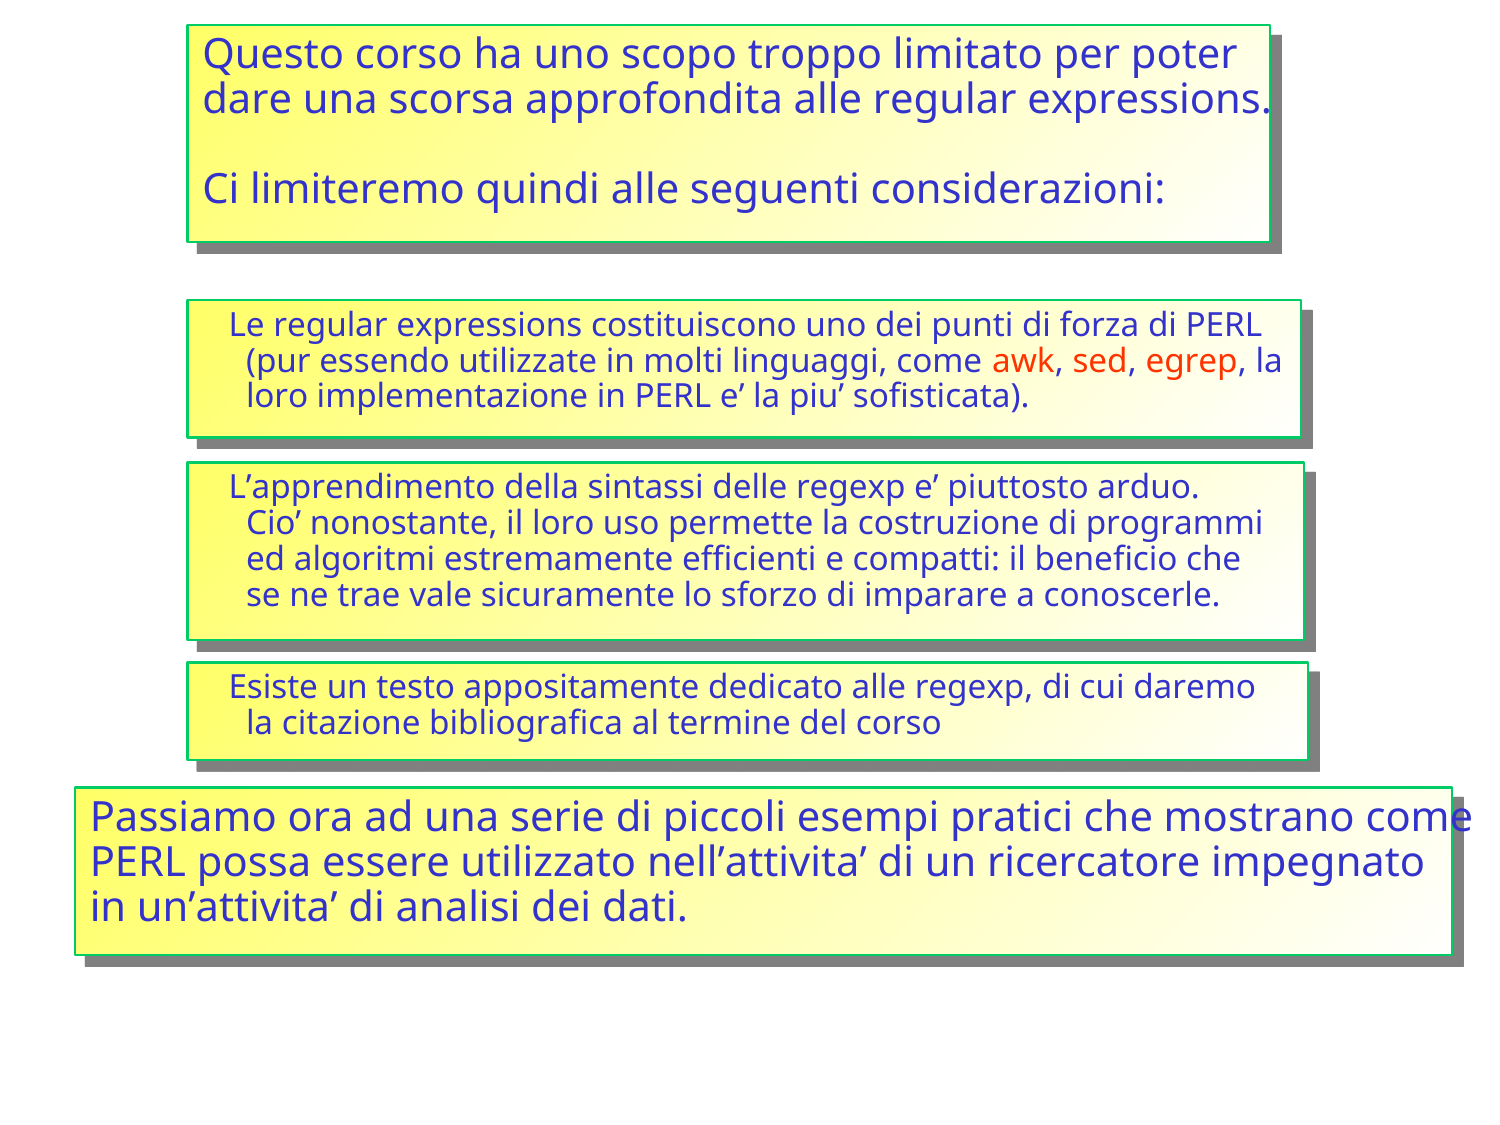

Questo corso ha uno scopo troppo limitato per poter
dare una scorsa approfondita alle regular expressions.
Ci limiteremo quindi alle seguenti considerazioni:
 Le regular expressions costituiscono uno dei punti di forza di PERL
 (pur essendo utilizzate in molti linguaggi, come awk, sed, egrep, la
 loro implementazione in PERL e’ la piu’ sofisticata).
 L’apprendimento della sintassi delle regexp e’ piuttosto arduo.
 Cio’ nonostante, il loro uso permette la costruzione di programmi
 ed algoritmi estremamente efficienti e compatti: il beneficio che
 se ne trae vale sicuramente lo sforzo di imparare a conoscerle.
 Esiste un testo appositamente dedicato alle regexp, di cui daremo
 la citazione bibliografica al termine del corso
Passiamo ora ad una serie di piccoli esempi pratici che mostrano come
PERL possa essere utilizzato nell’attivita’ di un ricercatore impegnato
in un’attivita’ di analisi dei dati.